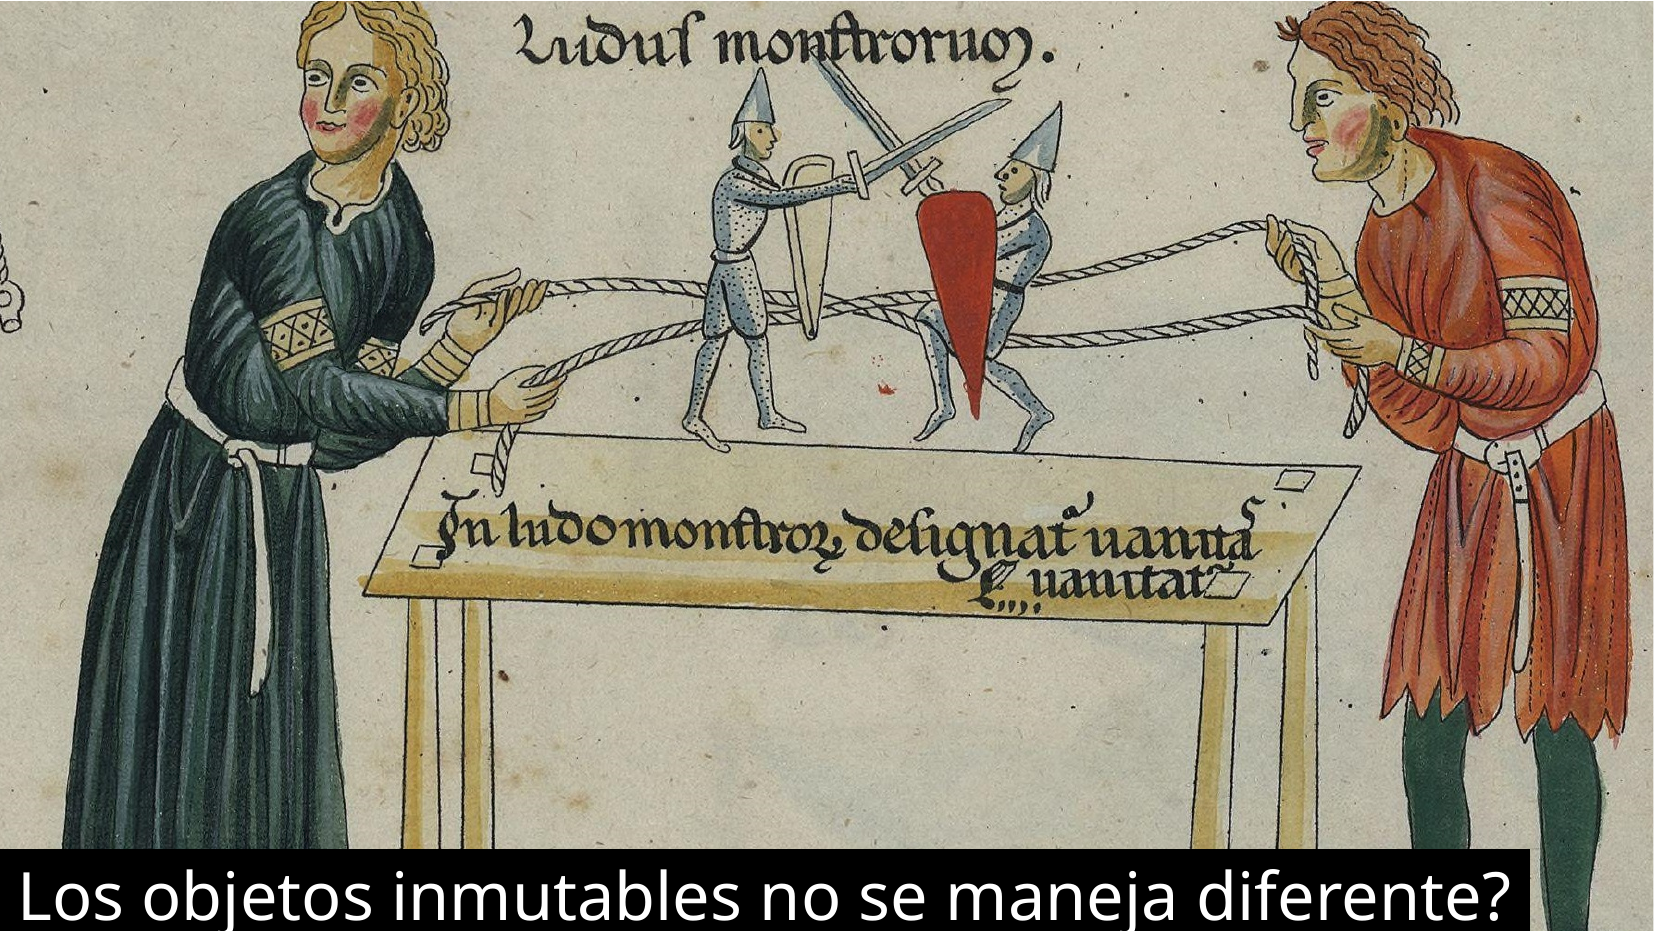

Los objetos inmutables no se maneja diferente?